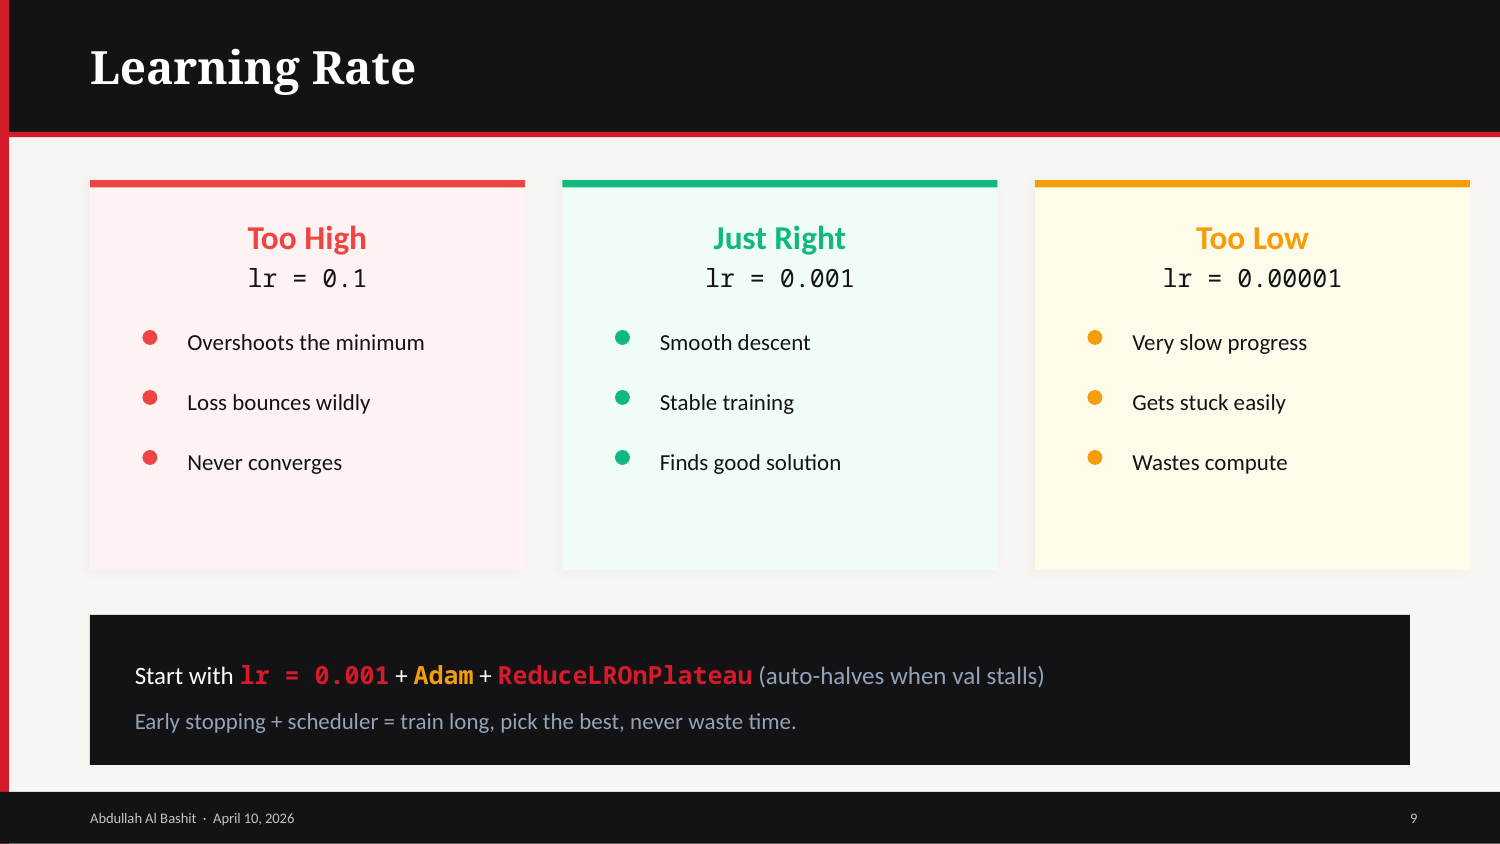

Learning Rate
Too High
Just Right
Too Low
lr = 0.1
lr = 0.001
lr = 0.00001
Overshoots the minimum
Smooth descent
Very slow progress
Loss bounces wildly
Stable training
Gets stuck easily
Never converges
Finds good solution
Wastes compute
Start with lr = 0.001 + Adam + ReduceLROnPlateau (auto-halves when val stalls)
Early stopping + scheduler = train long, pick the best, never waste time.
Abdullah Al Bashit · April 10, 2026
9